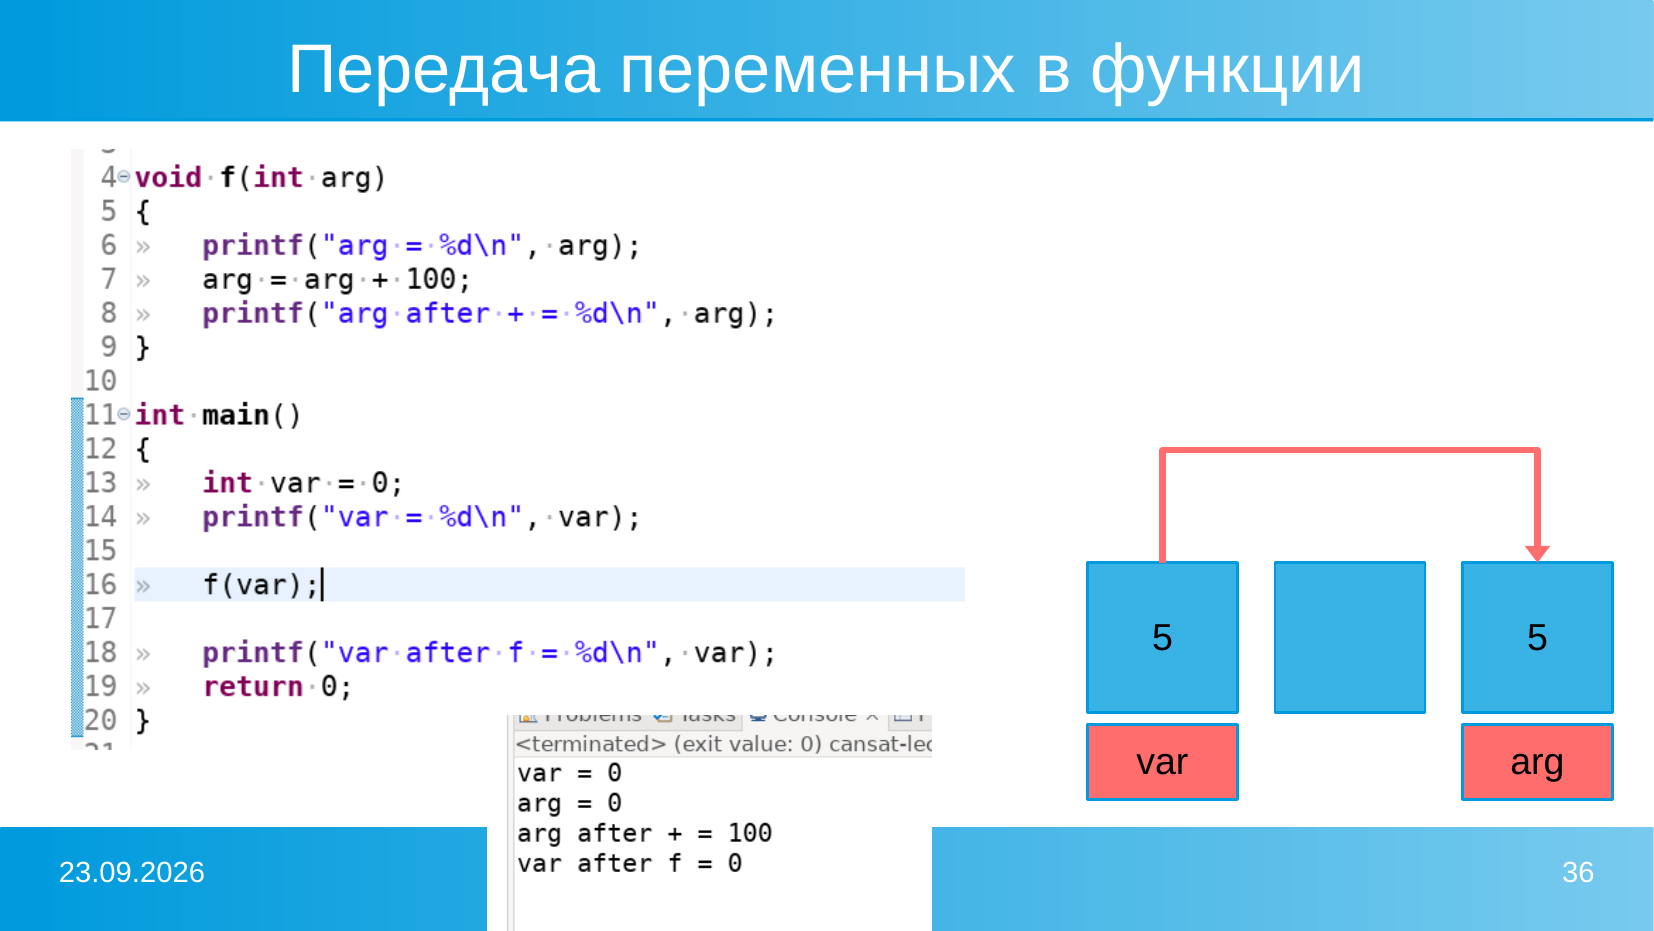

# Передача переменных в функции
5
5
var
arg
36